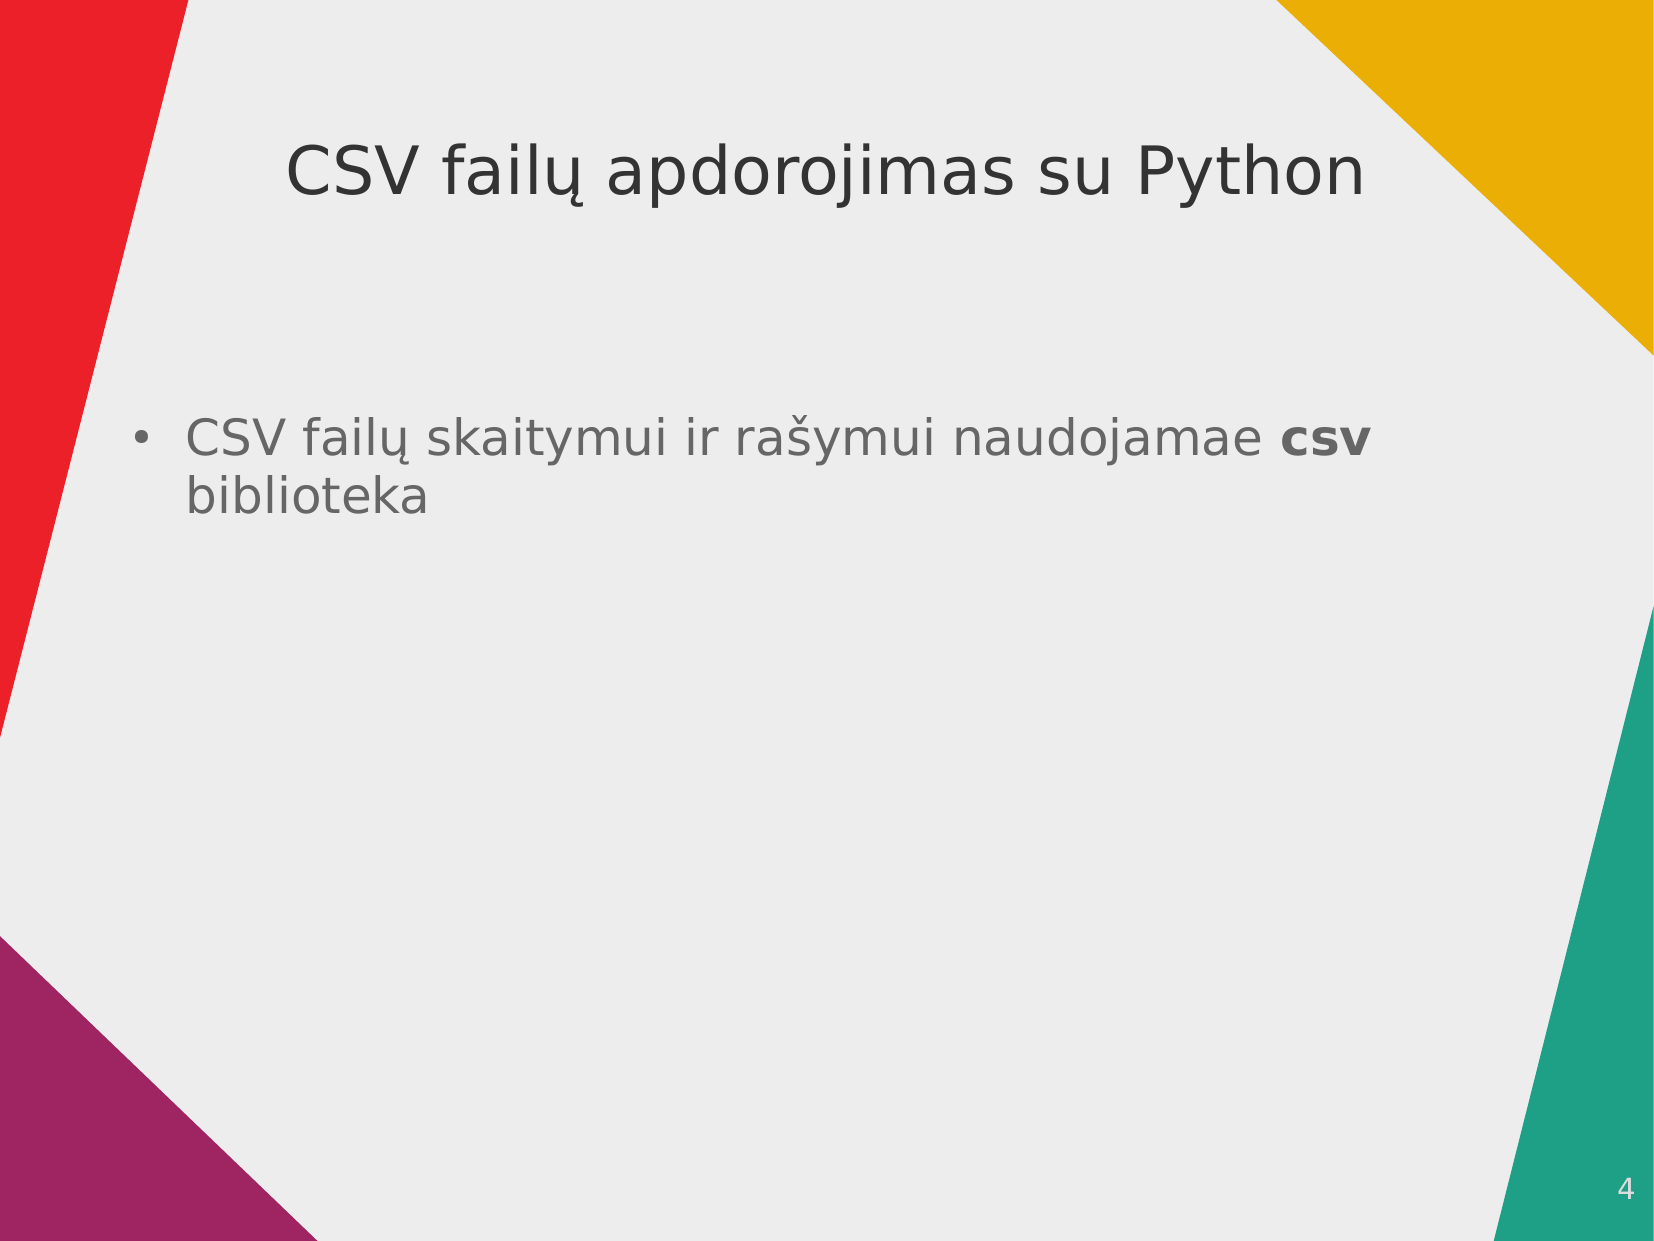

# CSV failų apdorojimas su Python
CSV failų skaitymui ir rašymui naudojamae csv biblioteka
4